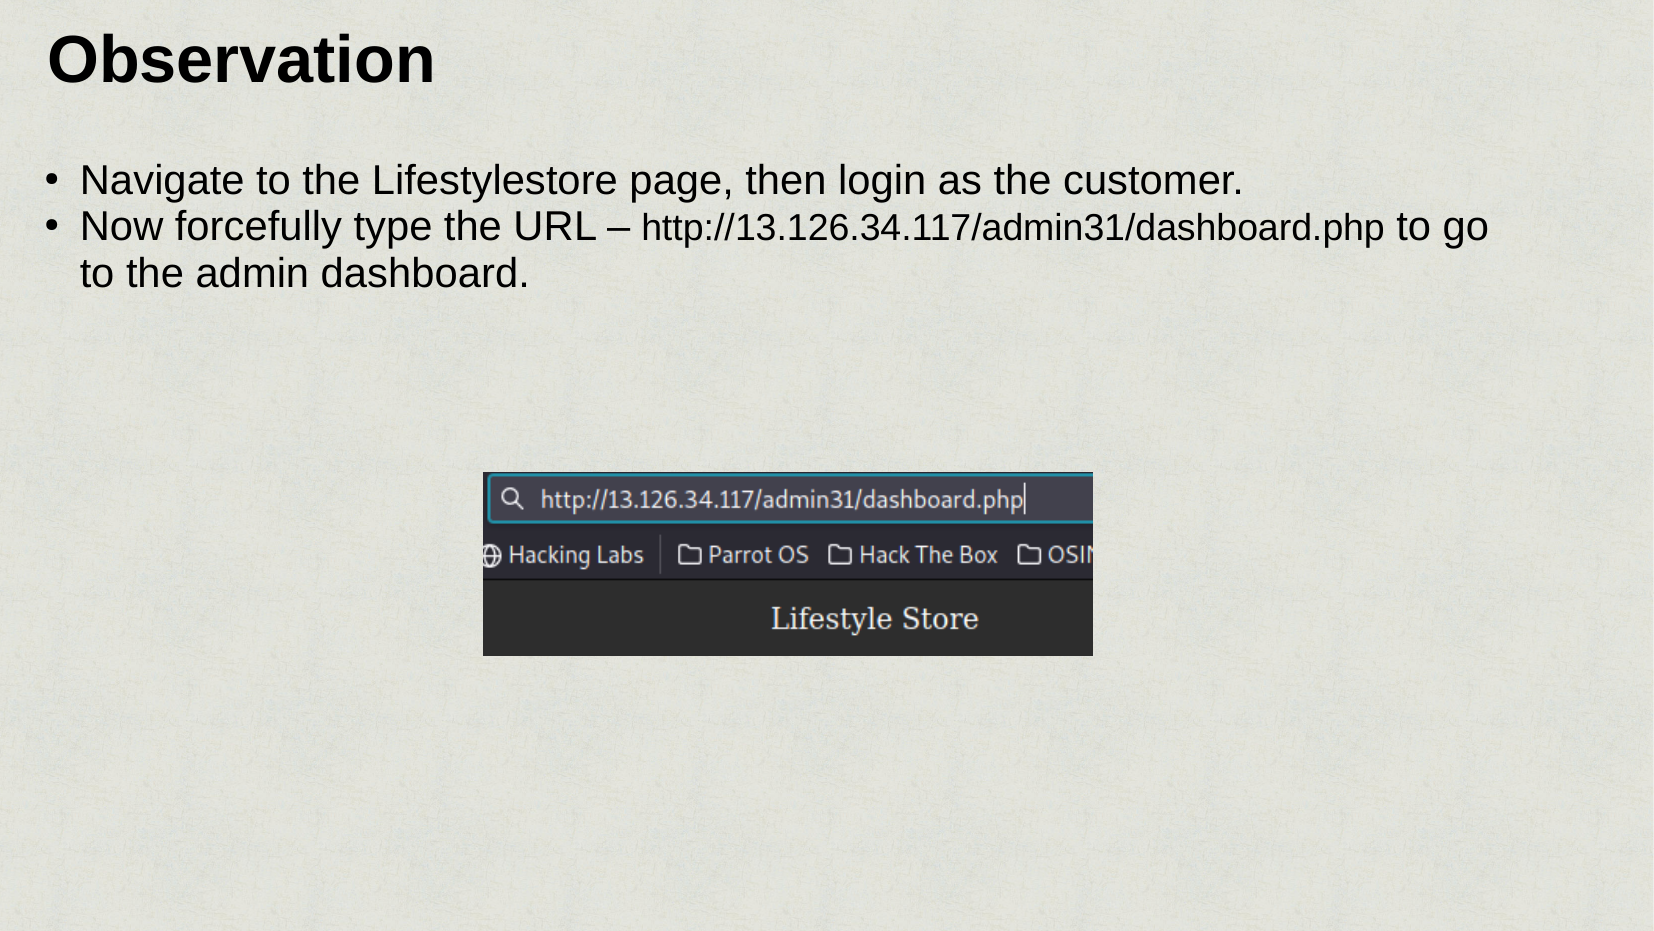

# Observation
Navigate to the Lifestylestore page, then login as the customer.
Now forcefully type the URL – http://13.126.34.117/admin31/dashboard.php to go to the admin dashboard.